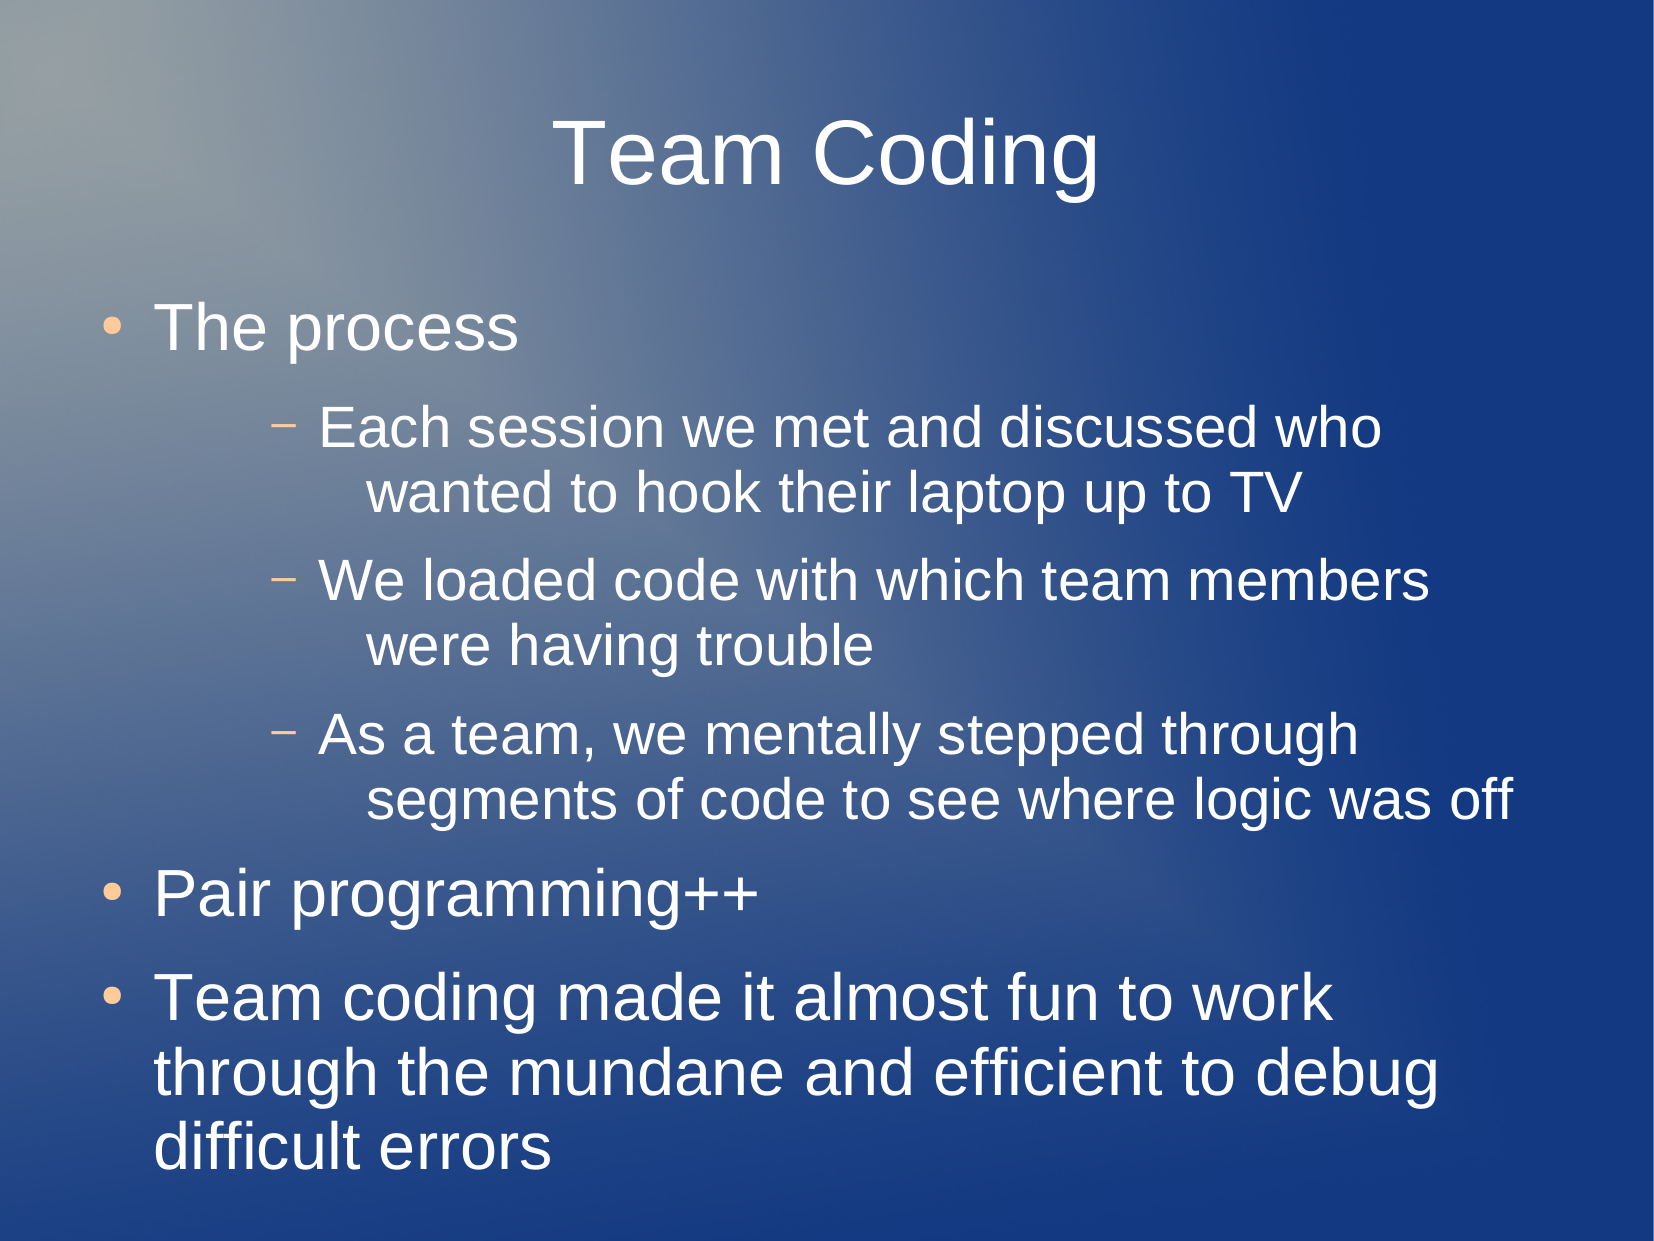

# Team Coding
The process
Each session we met and discussed who wanted to hook their laptop up to TV
We loaded code with which team members were having trouble
As a team, we mentally stepped through segments of code to see where logic was off
Pair programming++
Team coding made it almost fun to work through the mundane and efficient to debug difficult errors